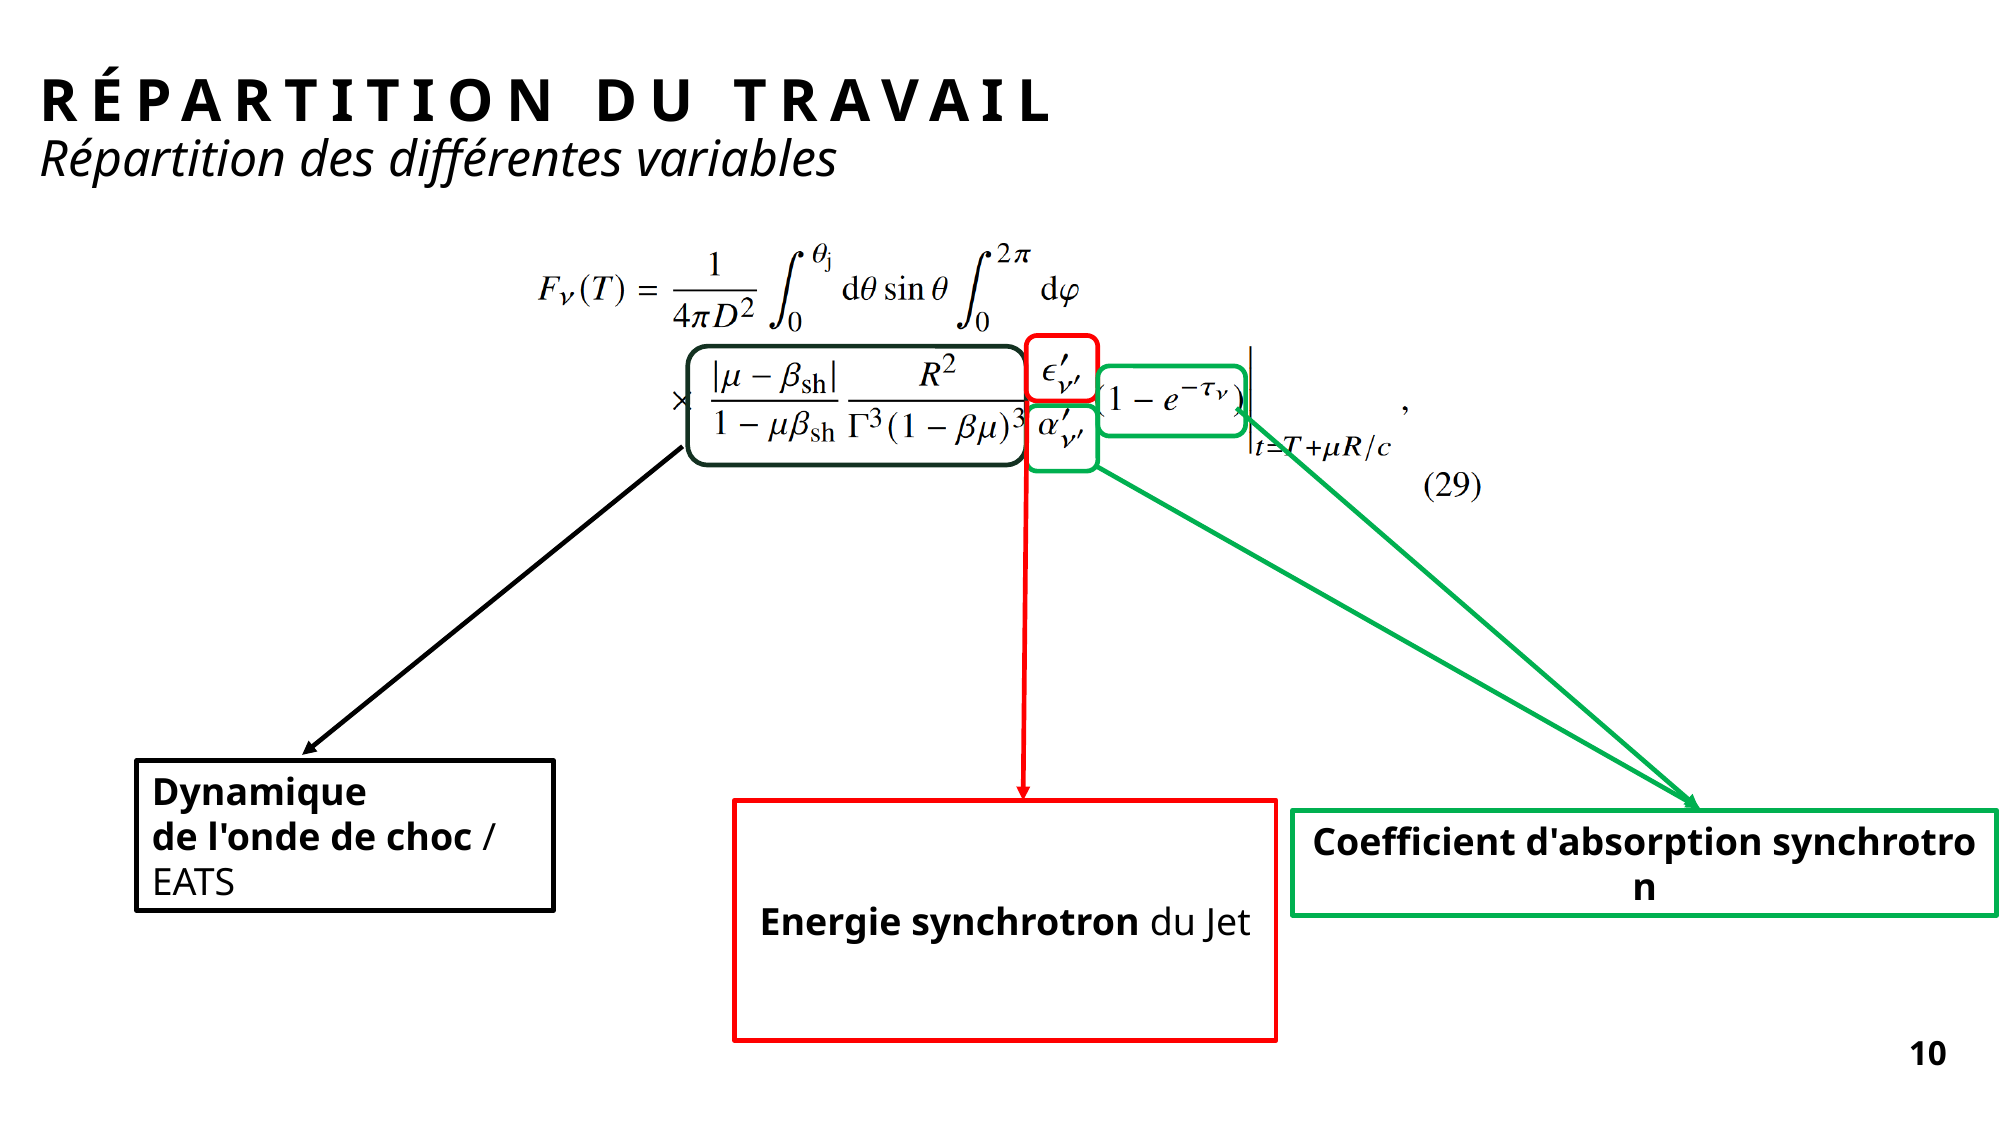

# Répartition du travail
Répartition des différentes variables
Mines Paris | PSL
10
Dynamique de l'onde de choc / EATS
Energie synchrotron du Jet
Coefficient d'absorption synchrotron